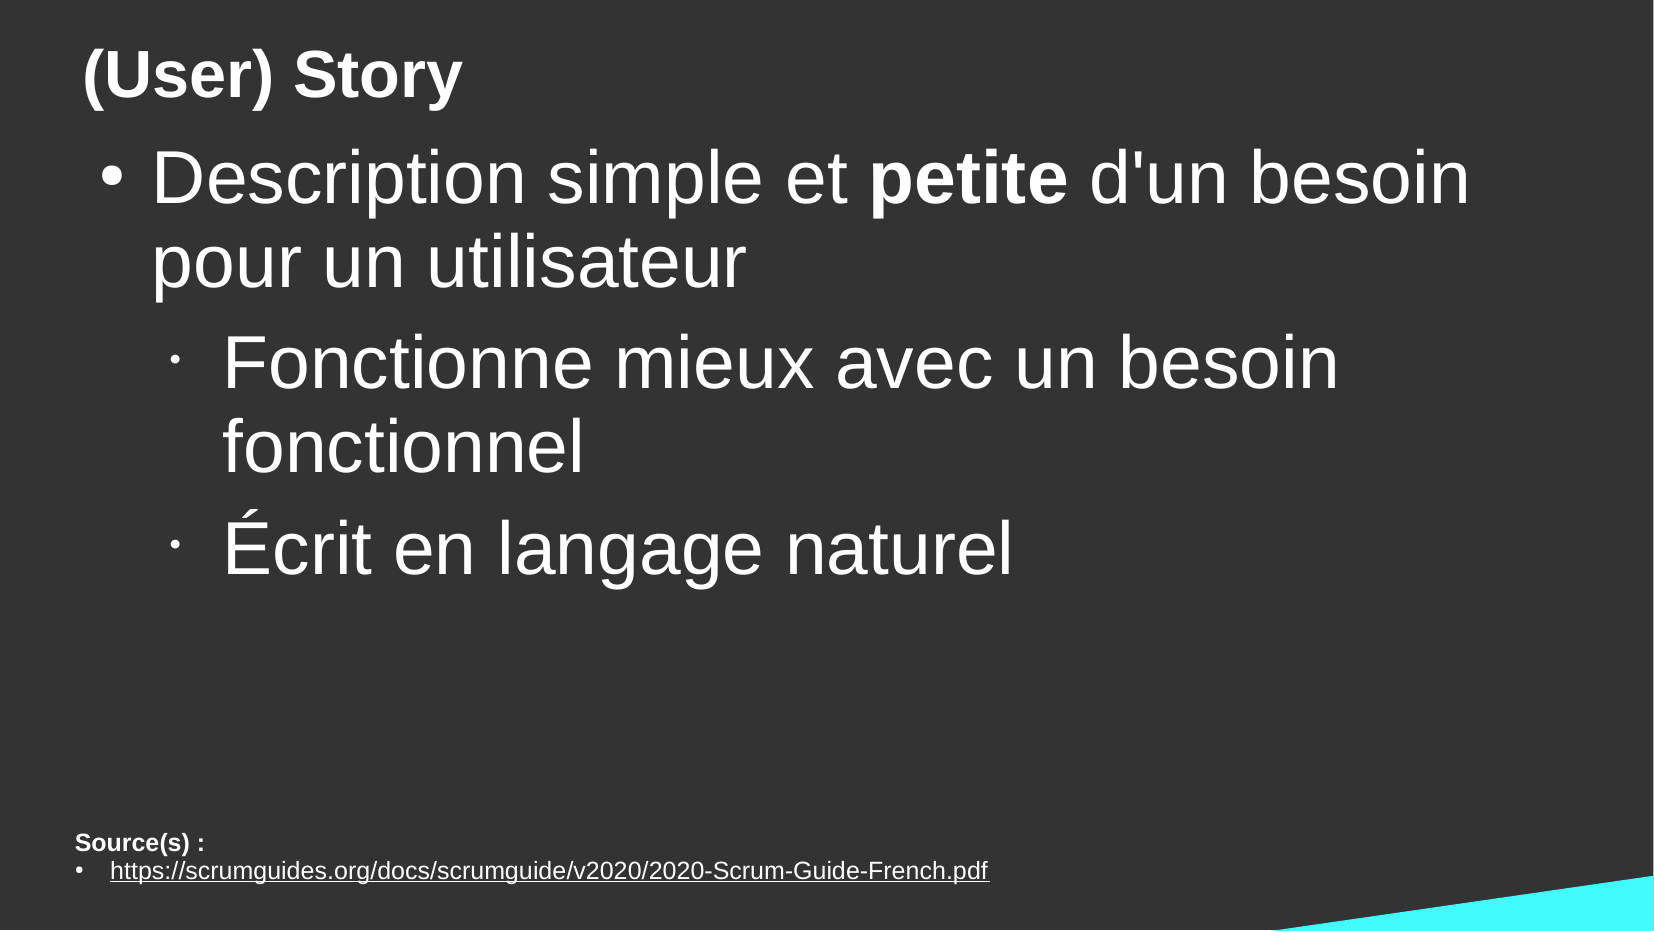

# (User) Story
Description simple et petite d'un besoin pour un utilisateur
Fonctionne mieux avec un besoin fonctionnel
Écrit en langage naturel
Source(s) :
https://scrumguides.org/docs/scrumguide/v2020/2020-Scrum-Guide-French.pdf